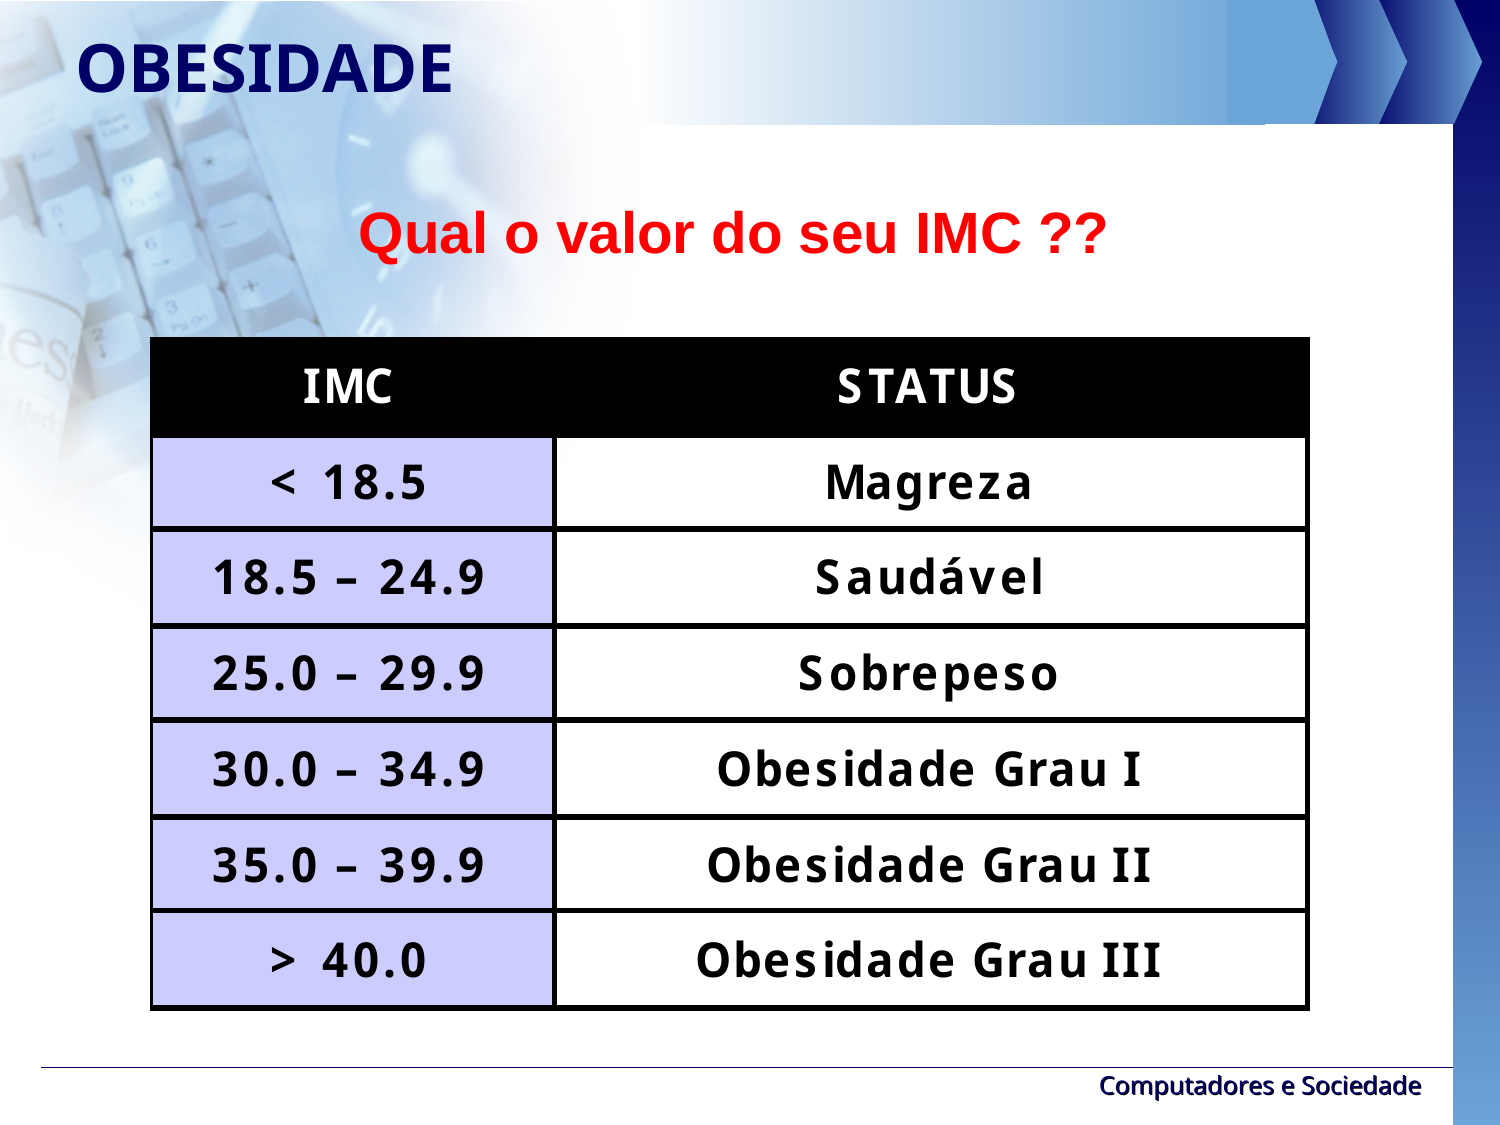

# OBESIDADE
Qual o valor do seu IMC ??